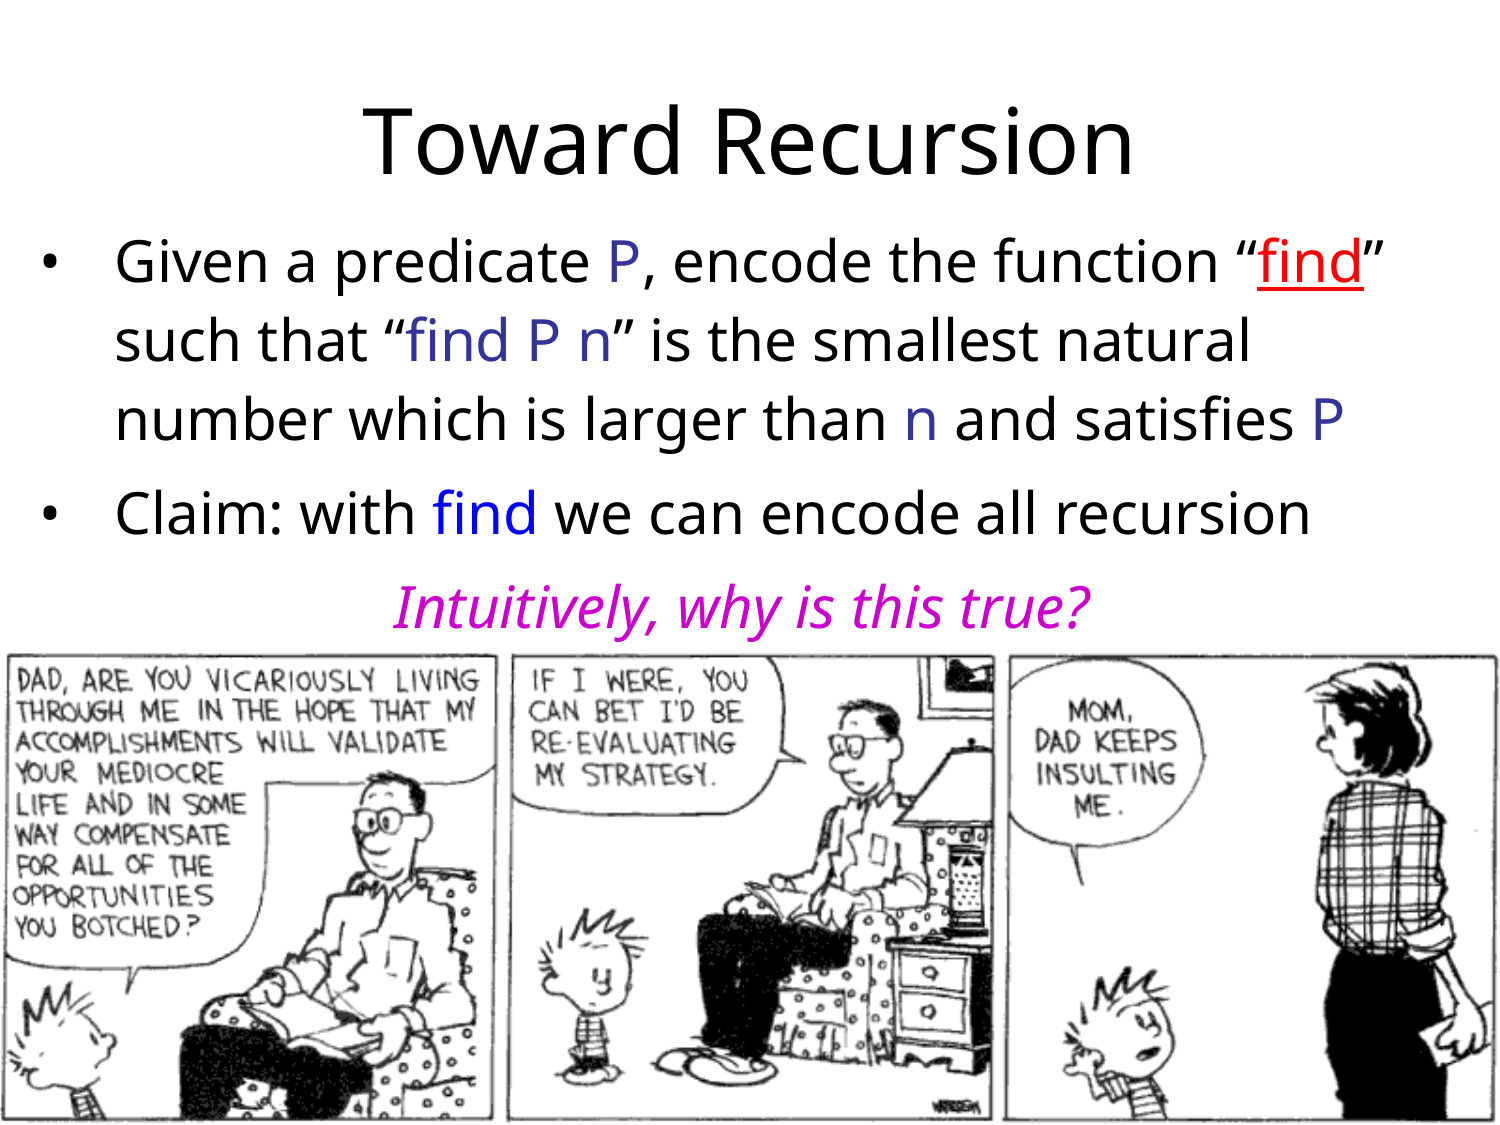

# Toward Recursion
Given a predicate P, encode the function “find” such that “find P n” is the smallest natural number which is larger than n and satisfies P
Claim: with find we can encode all recursion
Intuitively, why is this true?
22